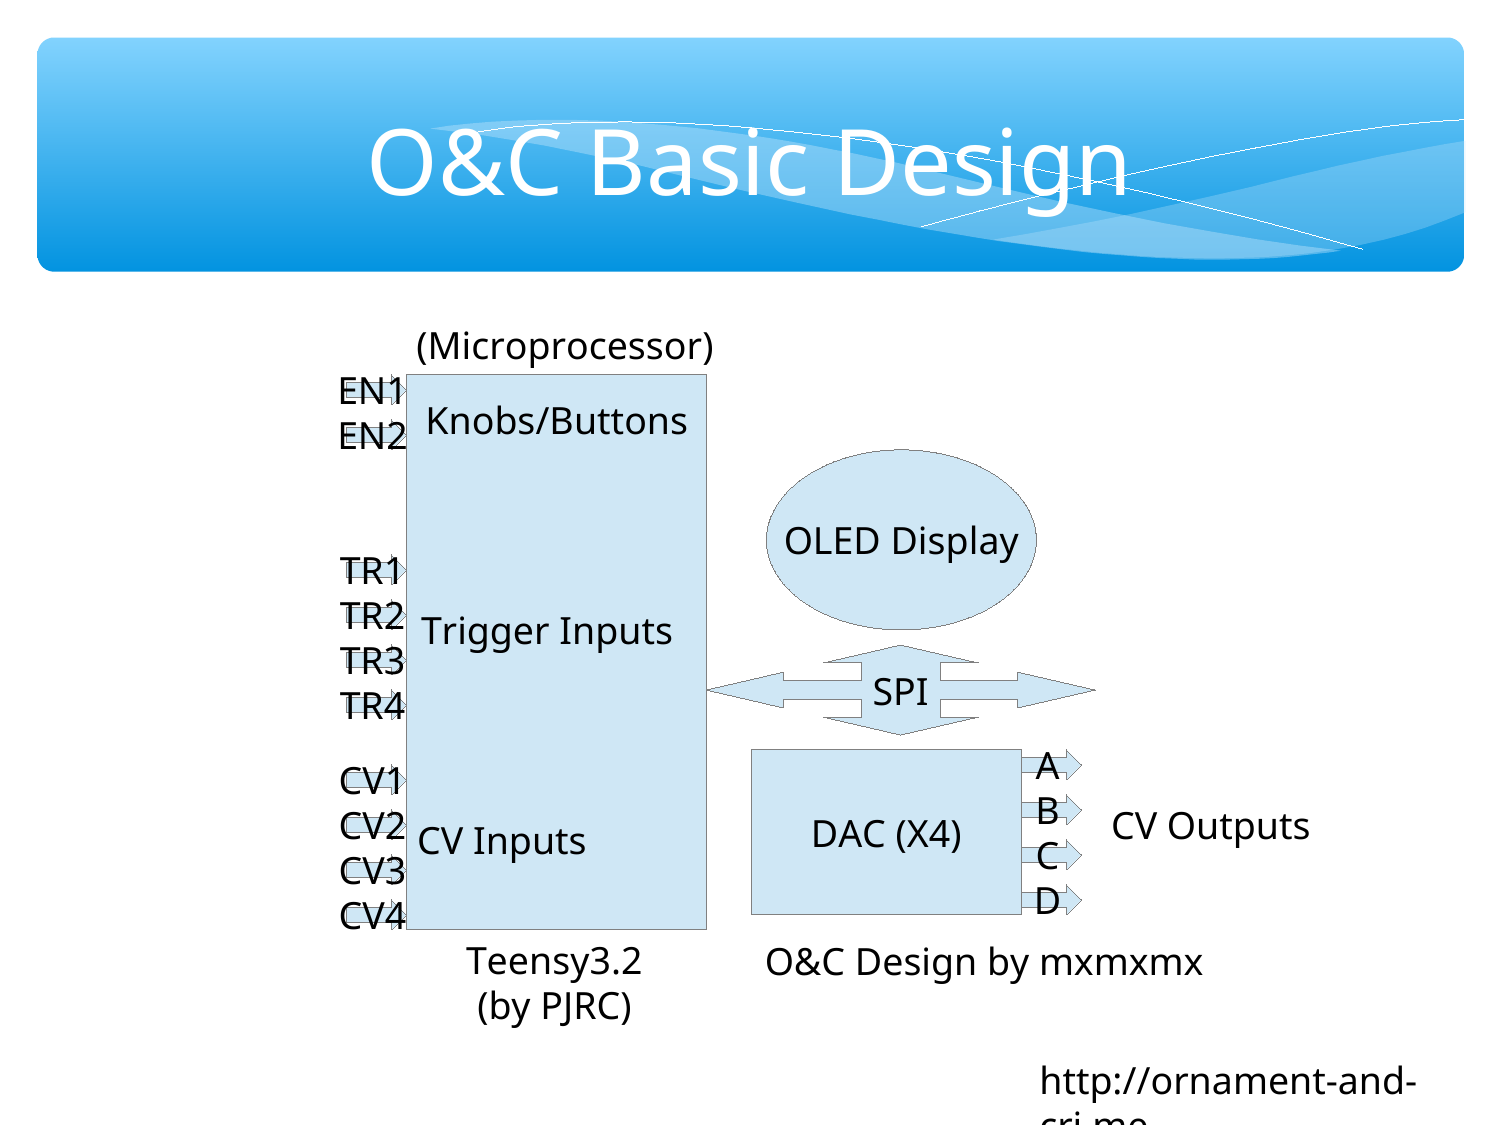

# O&C Basic Design
(Microprocessor)
EN1
Knobs/Buttons
EN2
OLED Display
TR1
TR2
Trigger Inputs
TR3
SPI
TR4
DAC (X4)
A
CV1
B
CV Outputs
CV2
CV Inputs
C
CV3
D
CV4
Teensy3.2
(by PJRC)
O&C Design by mxmxmx
http://ornament-and-cri.me